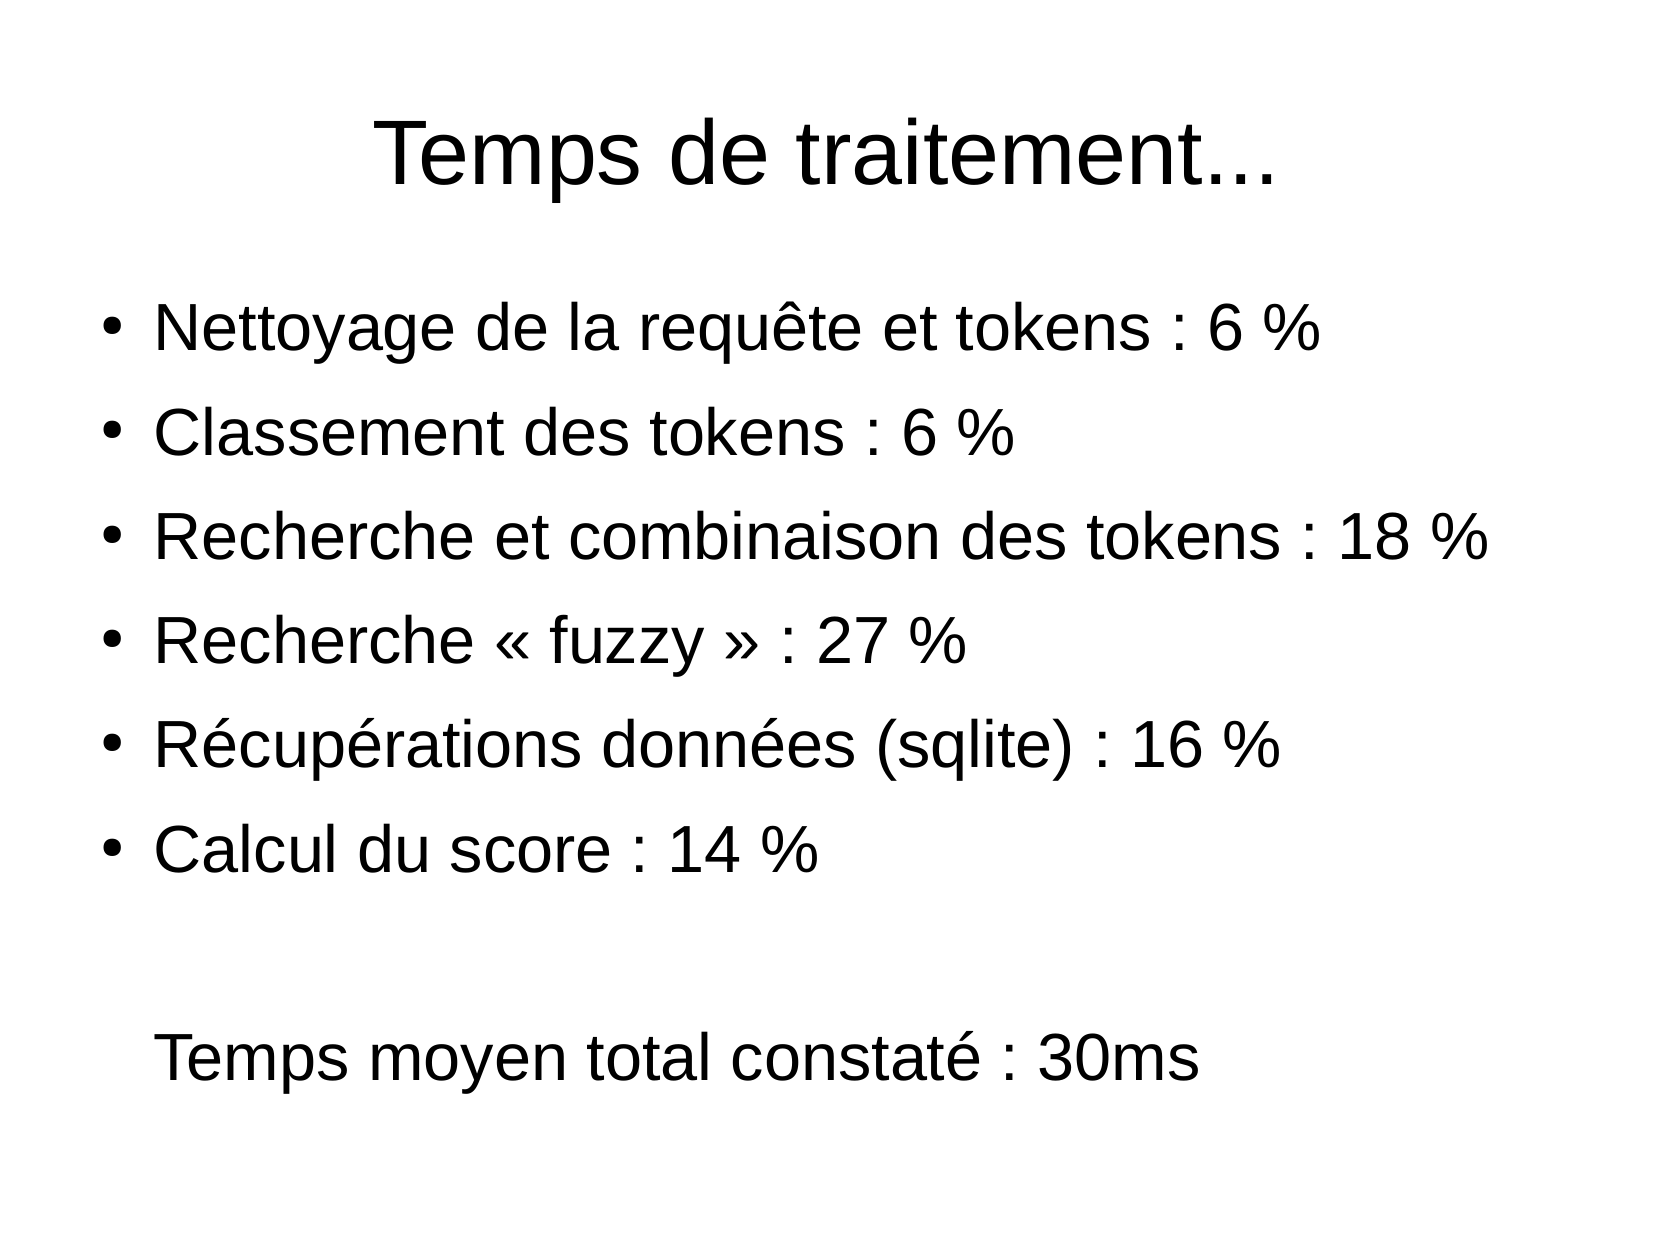

# Temps de traitement...
Nettoyage de la requête et tokens : 6 %
Classement des tokens : 6 %
Recherche et combinaison des tokens : 18 %
Recherche « fuzzy » : 27 %
Récupérations données (sqlite) : 16 %
Calcul du score : 14 %
Temps moyen total constaté : 30ms